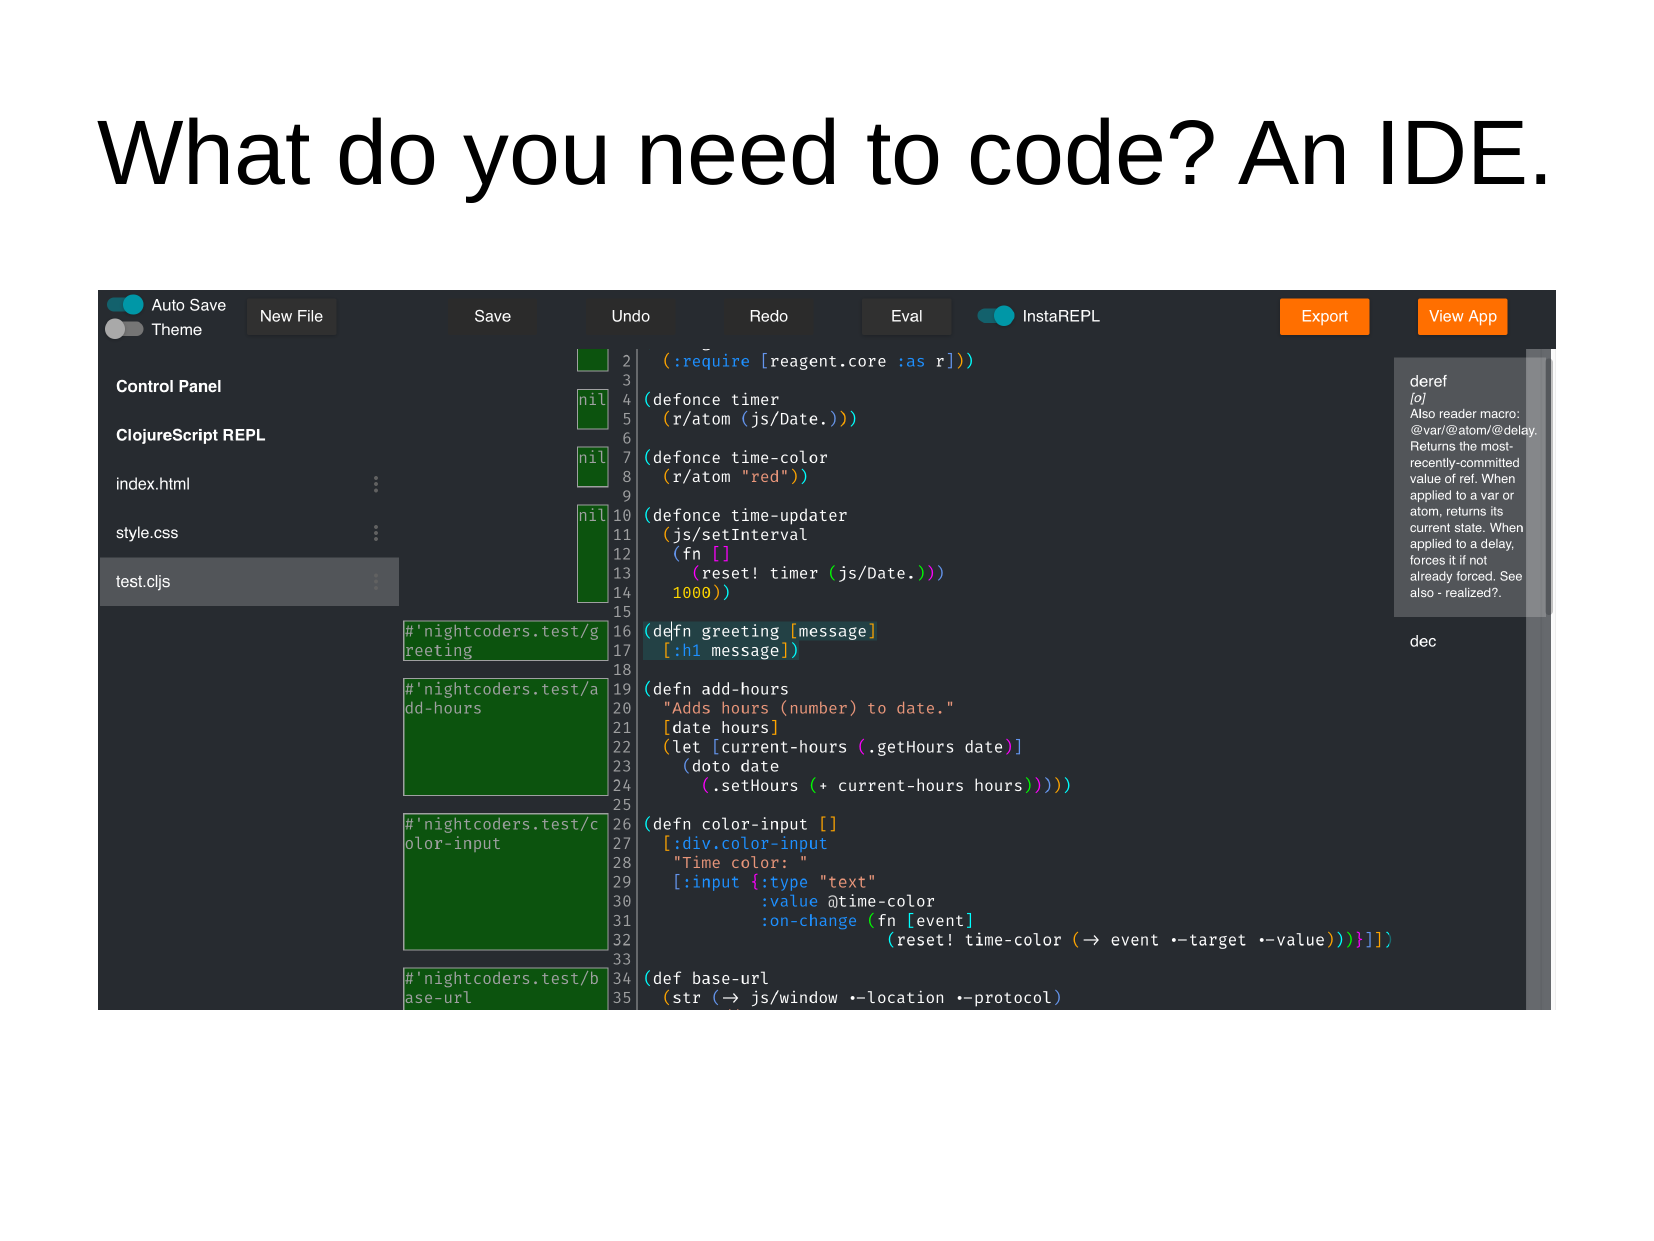

# What do you need to code? An IDE.